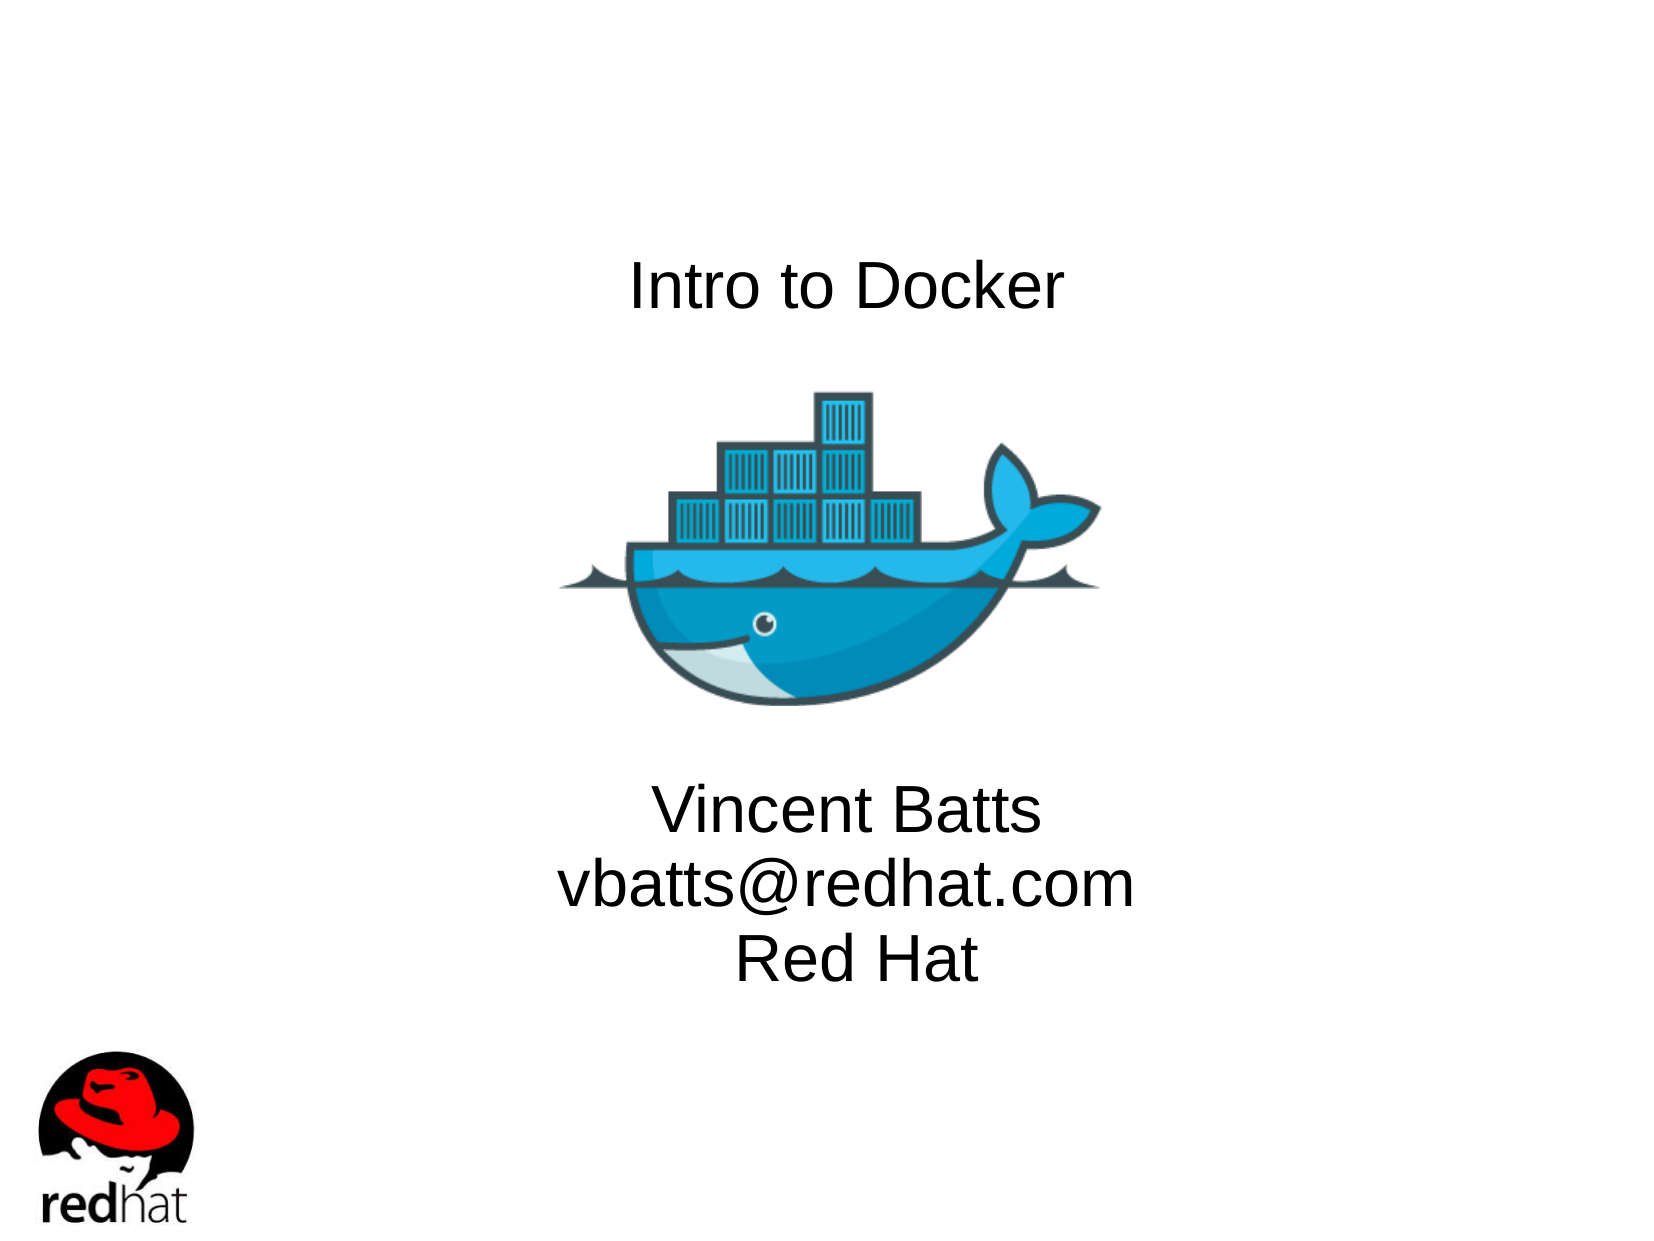

Intro to Docker
Vincent Batts
vbatts@redhat.com
 Red Hat